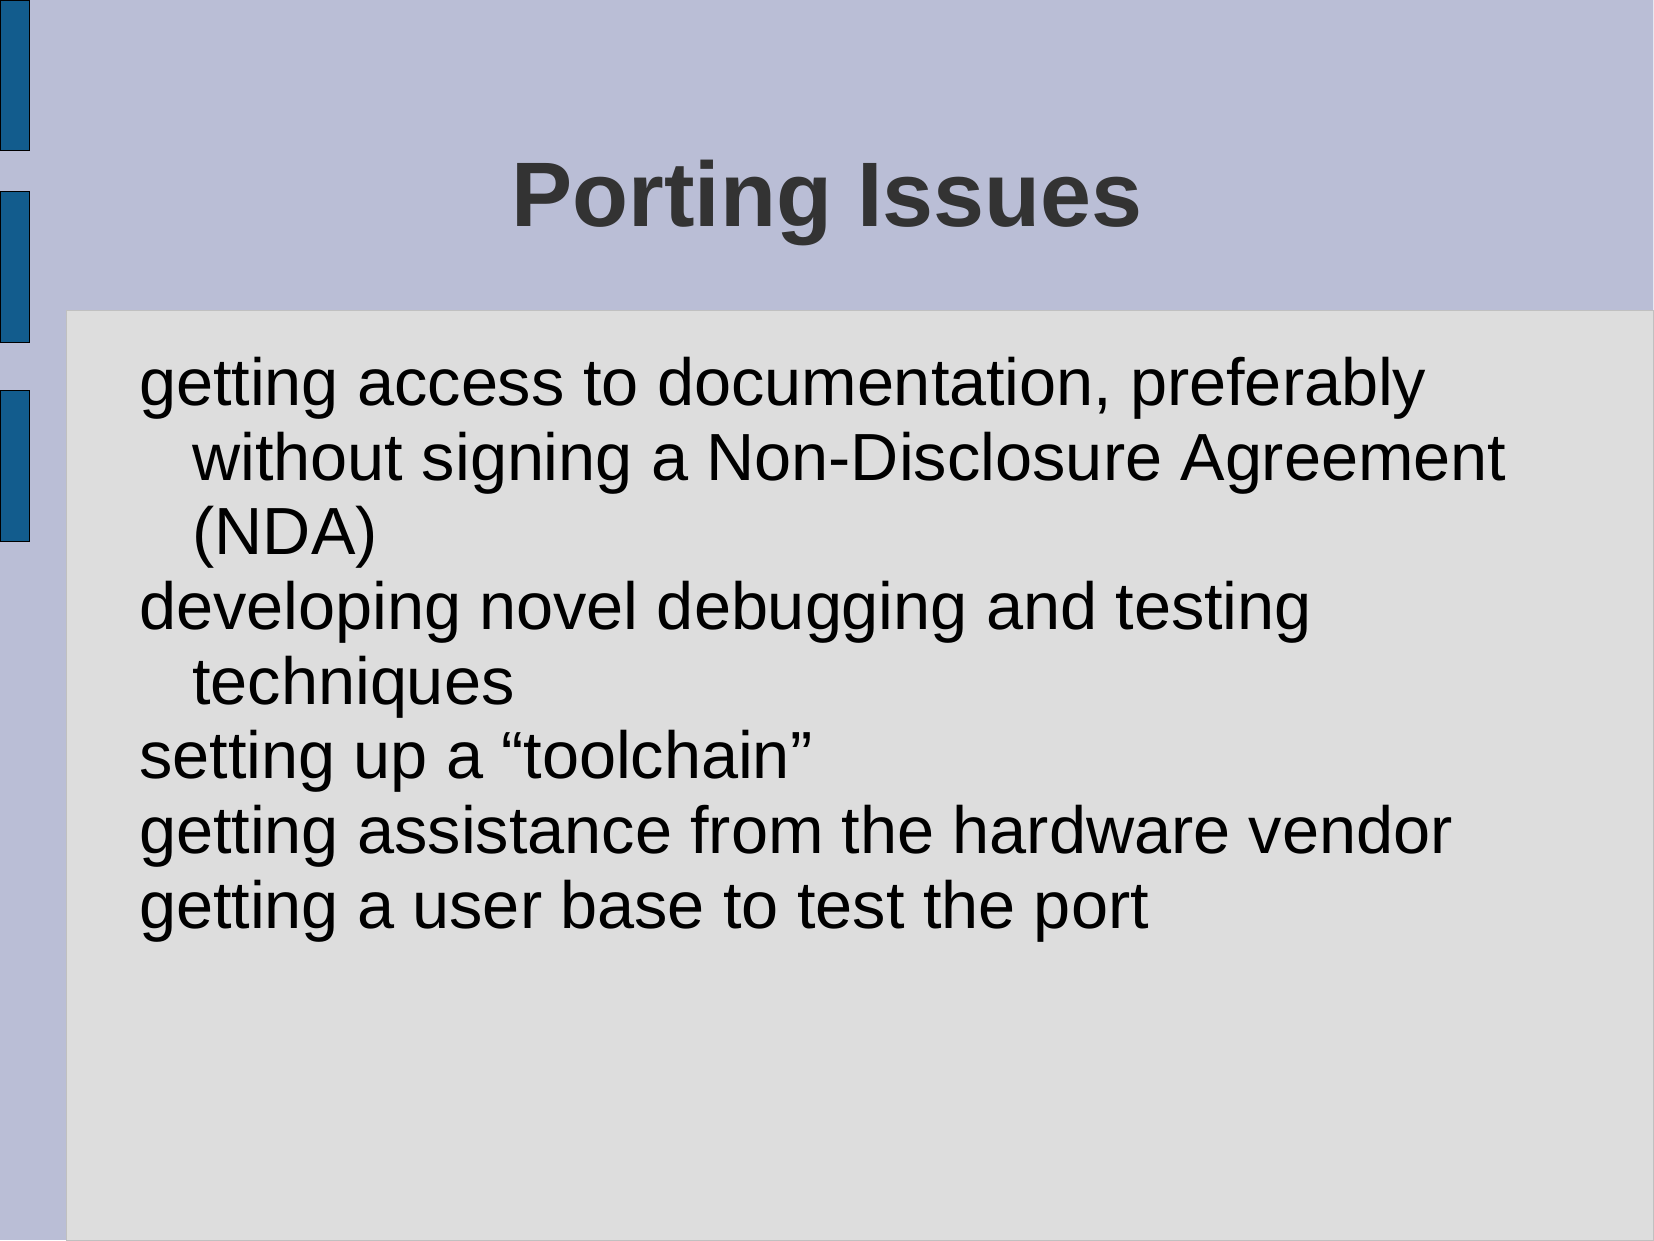

# Porting Issues
getting access to documentation, preferably without signing a Non-Disclosure Agreement (NDA)
developing novel debugging and testing techniques
setting up a “toolchain”
getting assistance from the hardware vendor
getting a user base to test the port